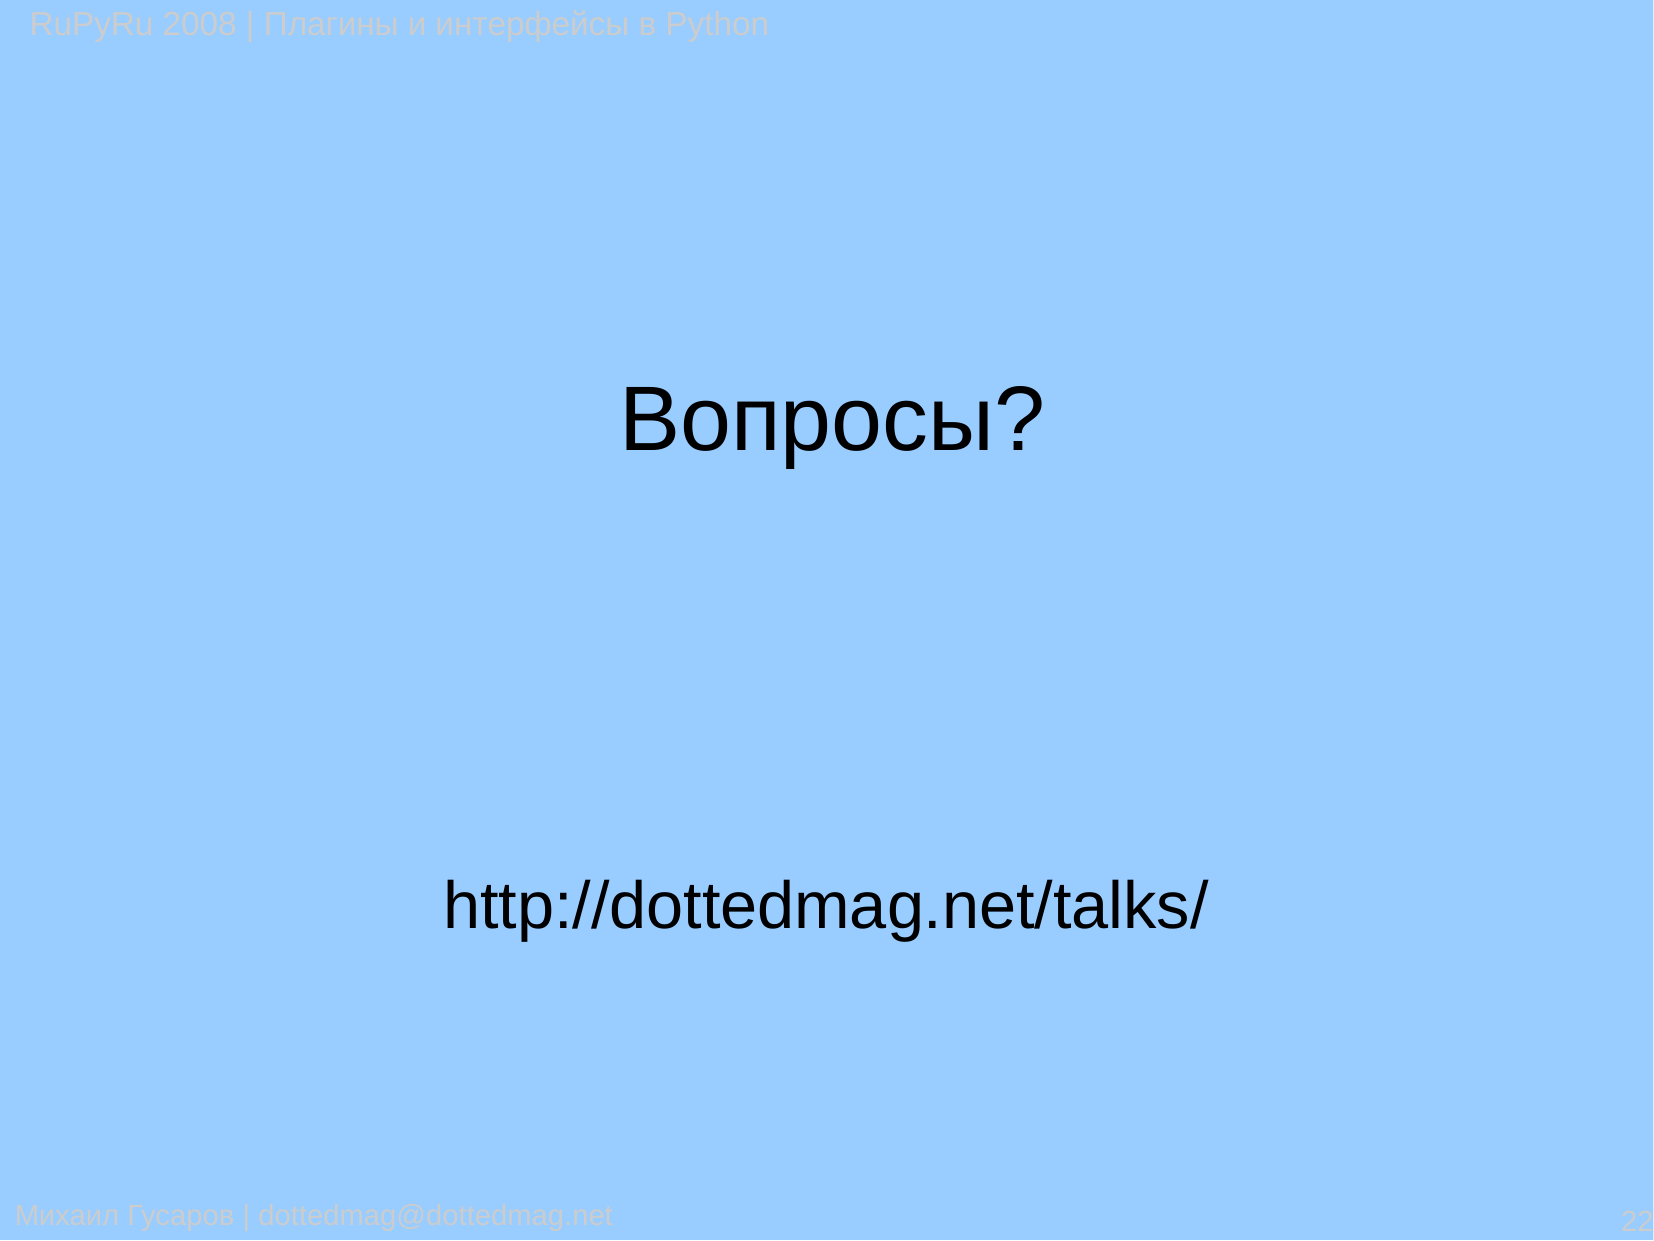

# Вопросы?
http://dottedmag.net/talks/
Имя Автора | email@domain.org
22